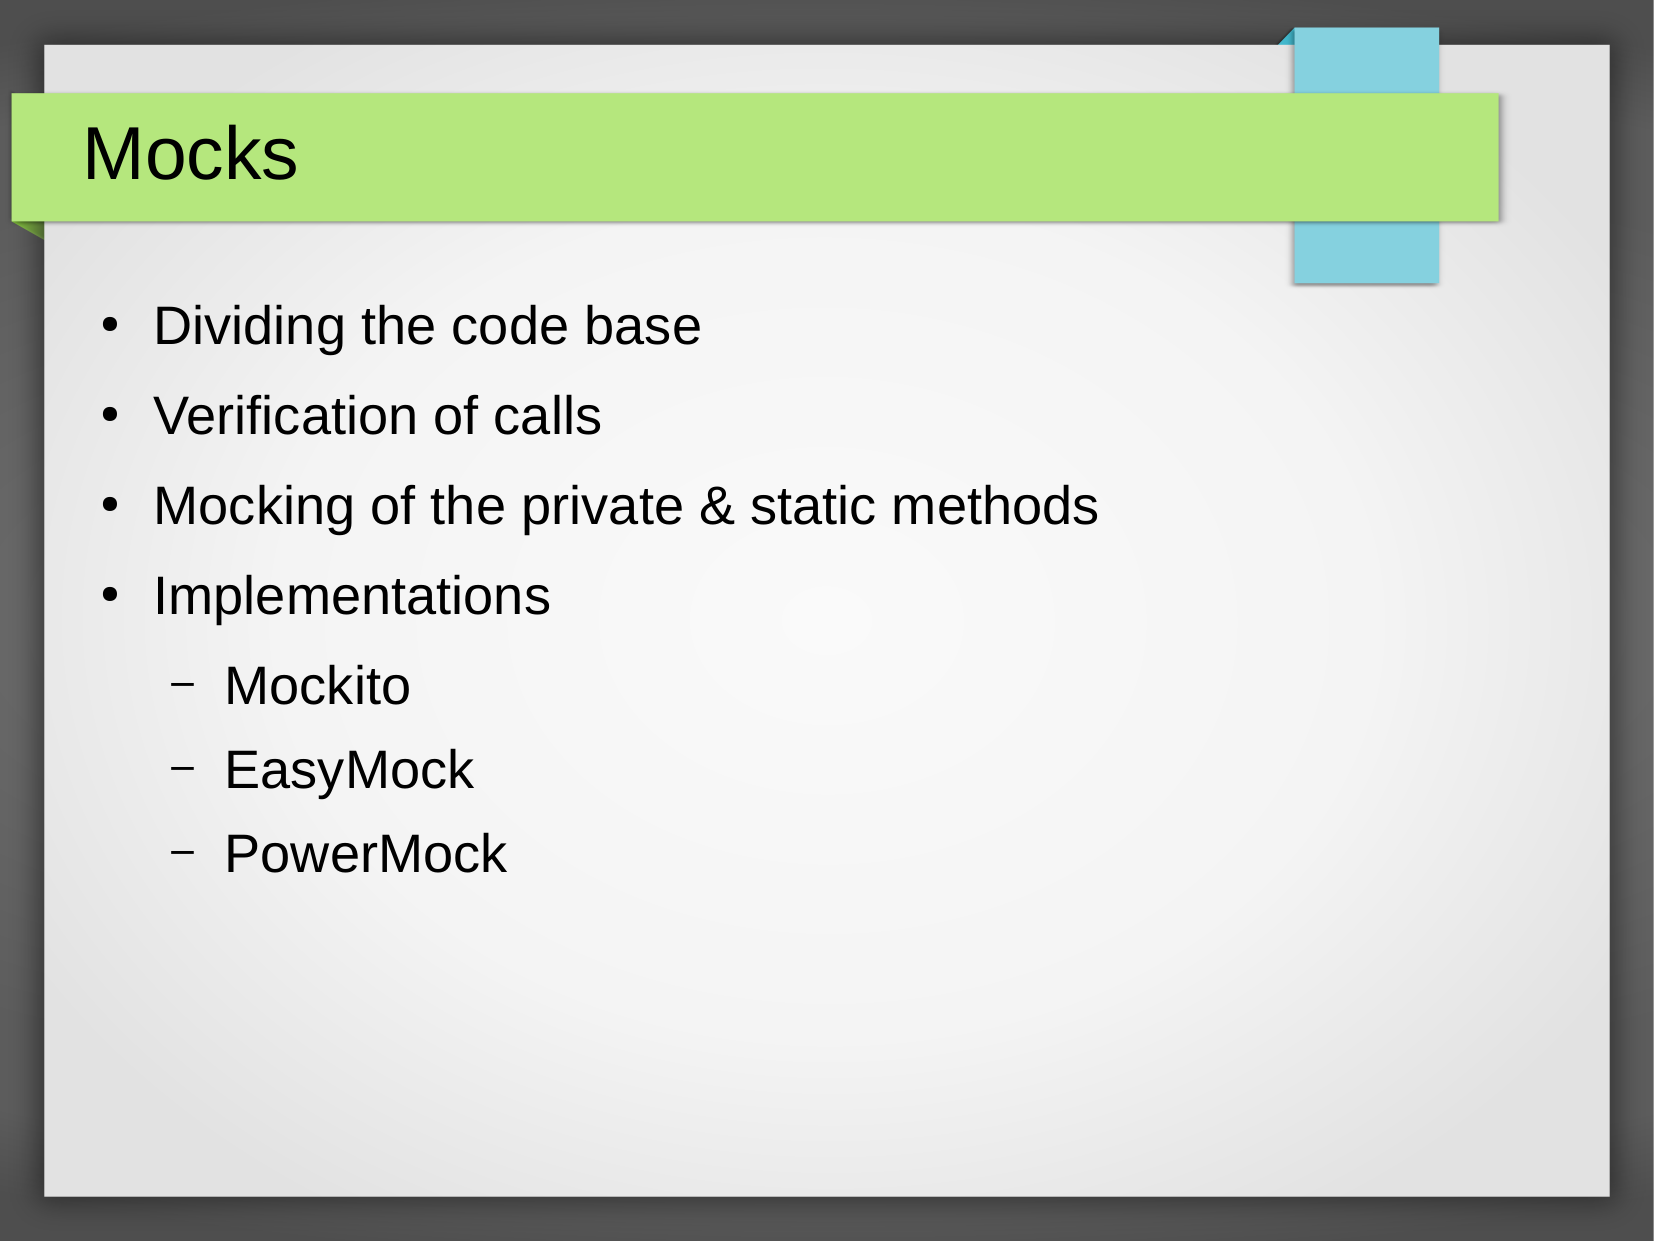

# Mocks
Dividing the code base
Verification of calls
Mocking of the private & static methods
Implementations
Mockito
EasyMock
PowerMock